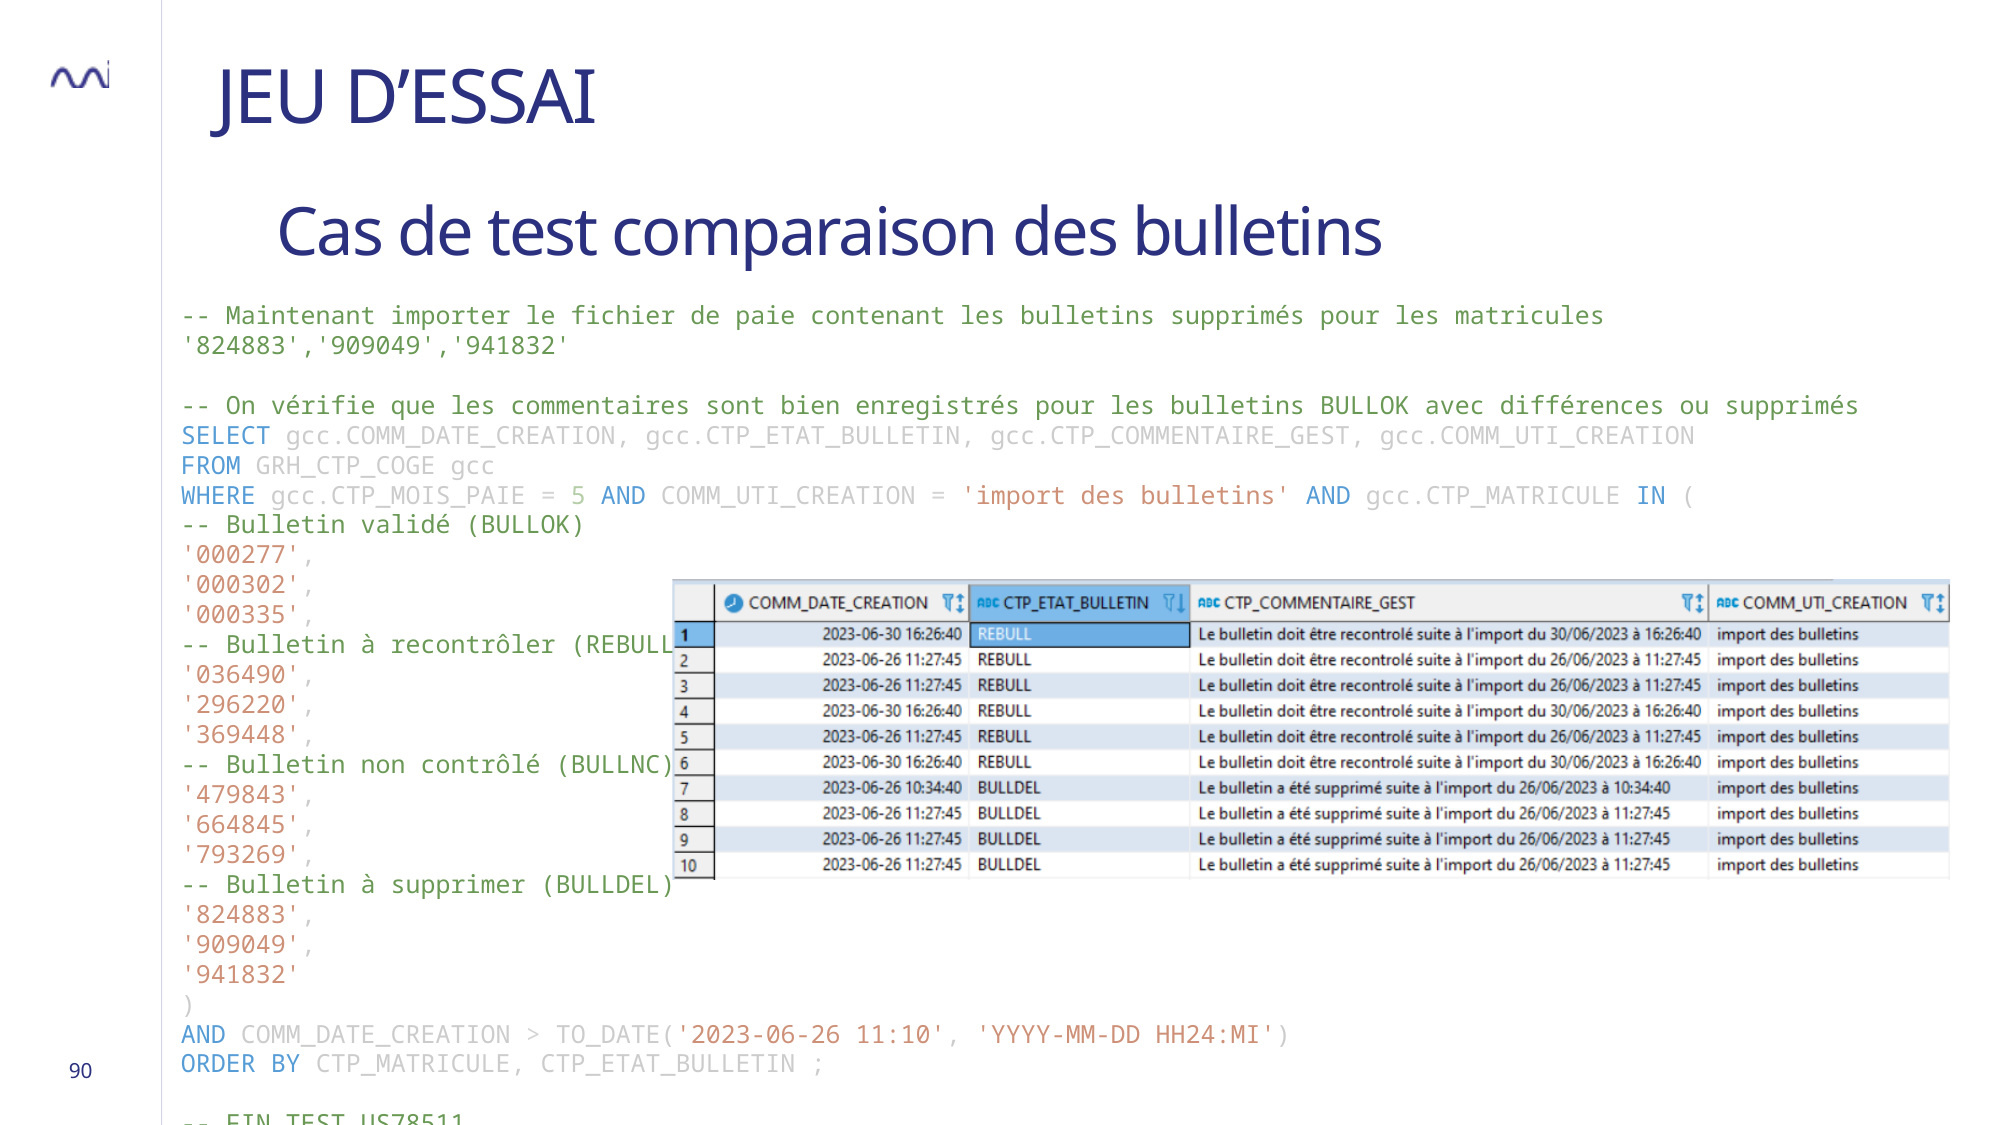

JEU D’ESSAI
Cas de test comparaison des bulletins
-- Maintenant importer le fichier de paie contenant les bulletins supprimés pour les matricules '824883','909049','941832'
-- On vérifie que les commentaires sont bien enregistrés pour les bulletins BULLOK avec différences ou supprimés
SELECT gcc.COMM_DATE_CREATION, gcc.CTP_ETAT_BULLETIN, gcc.CTP_COMMENTAIRE_GEST, gcc.COMM_UTI_CREATION
FROM GRH_CTP_COGE gcc
WHERE gcc.CTP_MOIS_PAIE = 5 AND COMM_UTI_CREATION = 'import des bulletins' AND gcc.CTP_MATRICULE IN (
-- Bulletin validé (BULLOK)
'000277',
'000302',
'000335',
-- Bulletin à recontrôler (REBULL)
'036490',
'296220',
'369448',
-- Bulletin non contrôlé (BULLNC)
'479843',
'664845',
'793269',
-- Bulletin à supprimer (BULLDEL)
'824883',
'909049',
'941832'
)
AND COMM_DATE_CREATION > TO_DATE('2023-06-26 11:10', 'YYYY-MM-DD HH24:MI')
ORDER BY CTP_MATRICULE, CTP_ETAT_BULLETIN ;
-- FIN TEST US78511